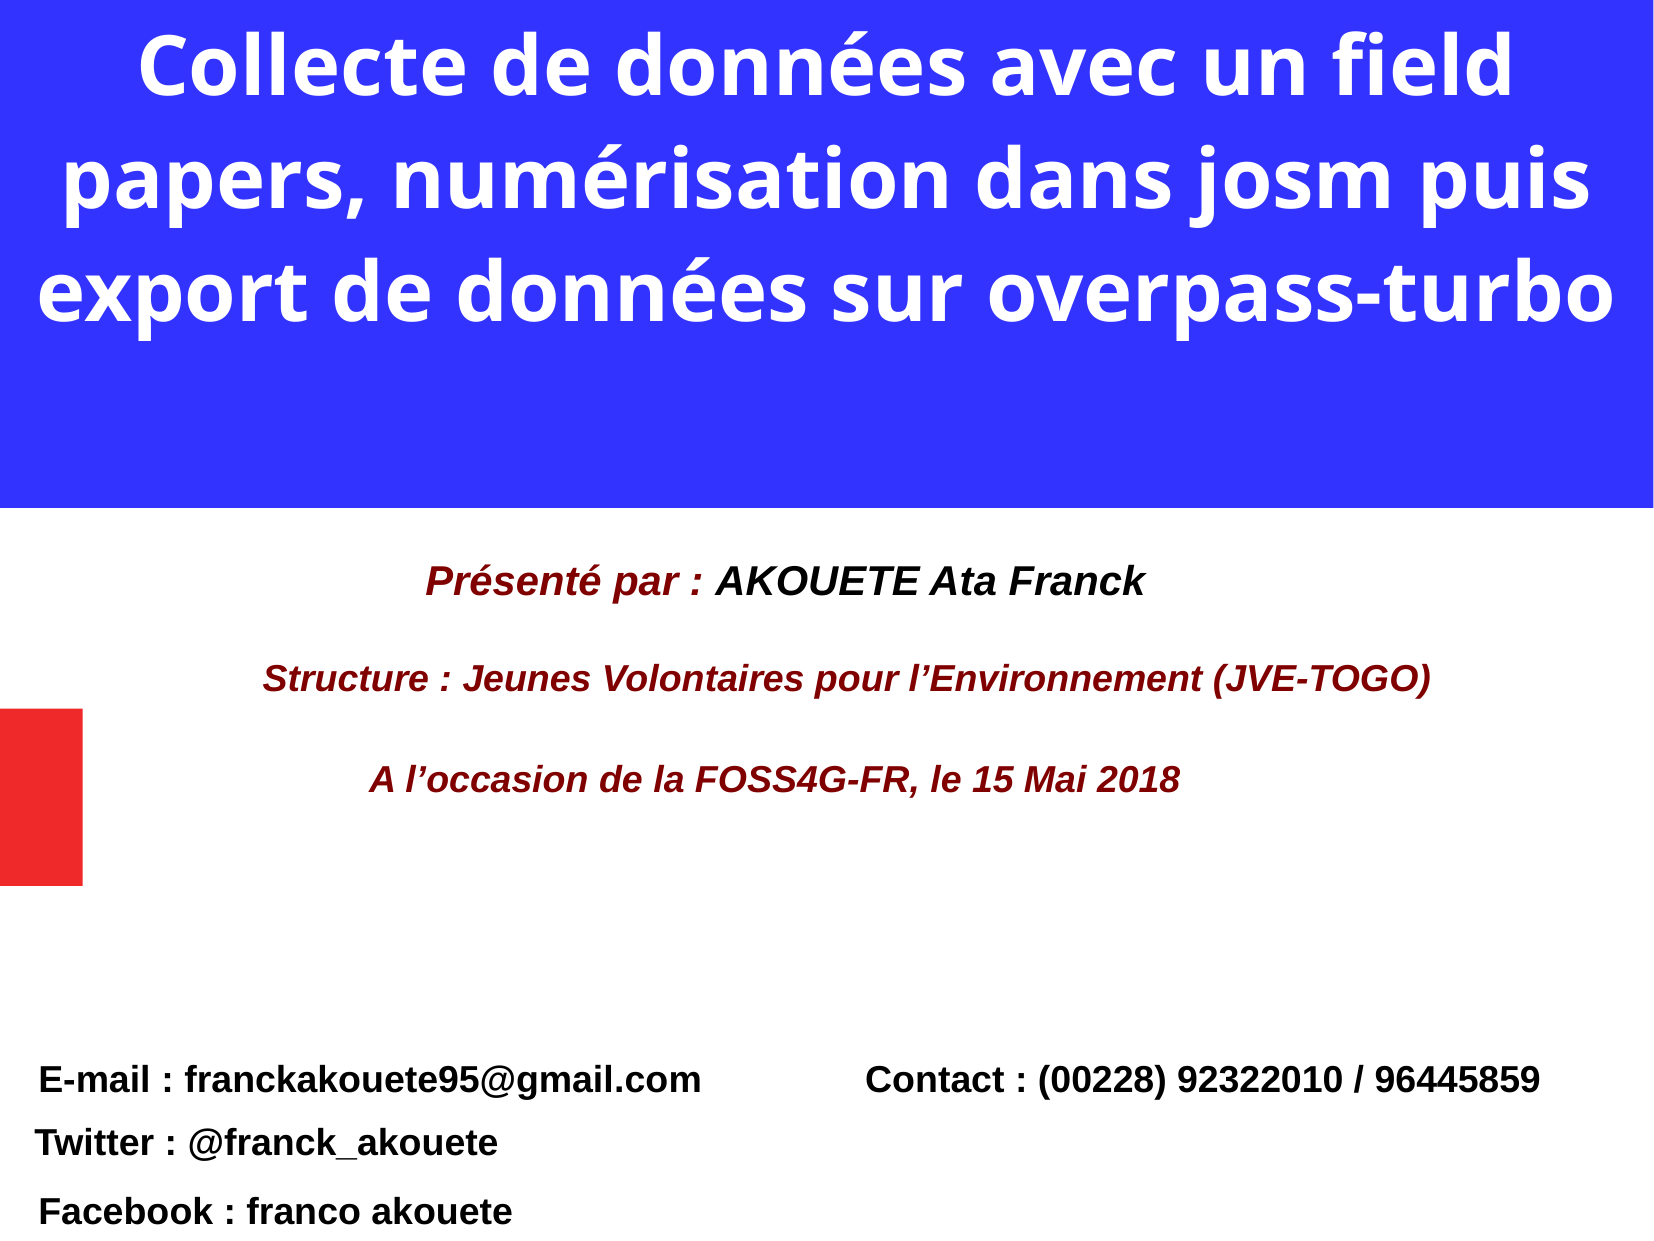

Collecte de données avec un field papers, numérisation dans josm puis export de données sur overpass-turbo
Présenté par : AKOUETE Ata Franck
Structure : Jeunes Volontaires pour l’Environnement (JVE-TOGO)
A l’occasion de la FOSS4G-FR, le 15 Mai 2018
E-mail : franckakouete95@gmail.com
Contact : (00228) 92322010 / 96445859
Twitter : @franck_akouete
Facebook : franco akouete